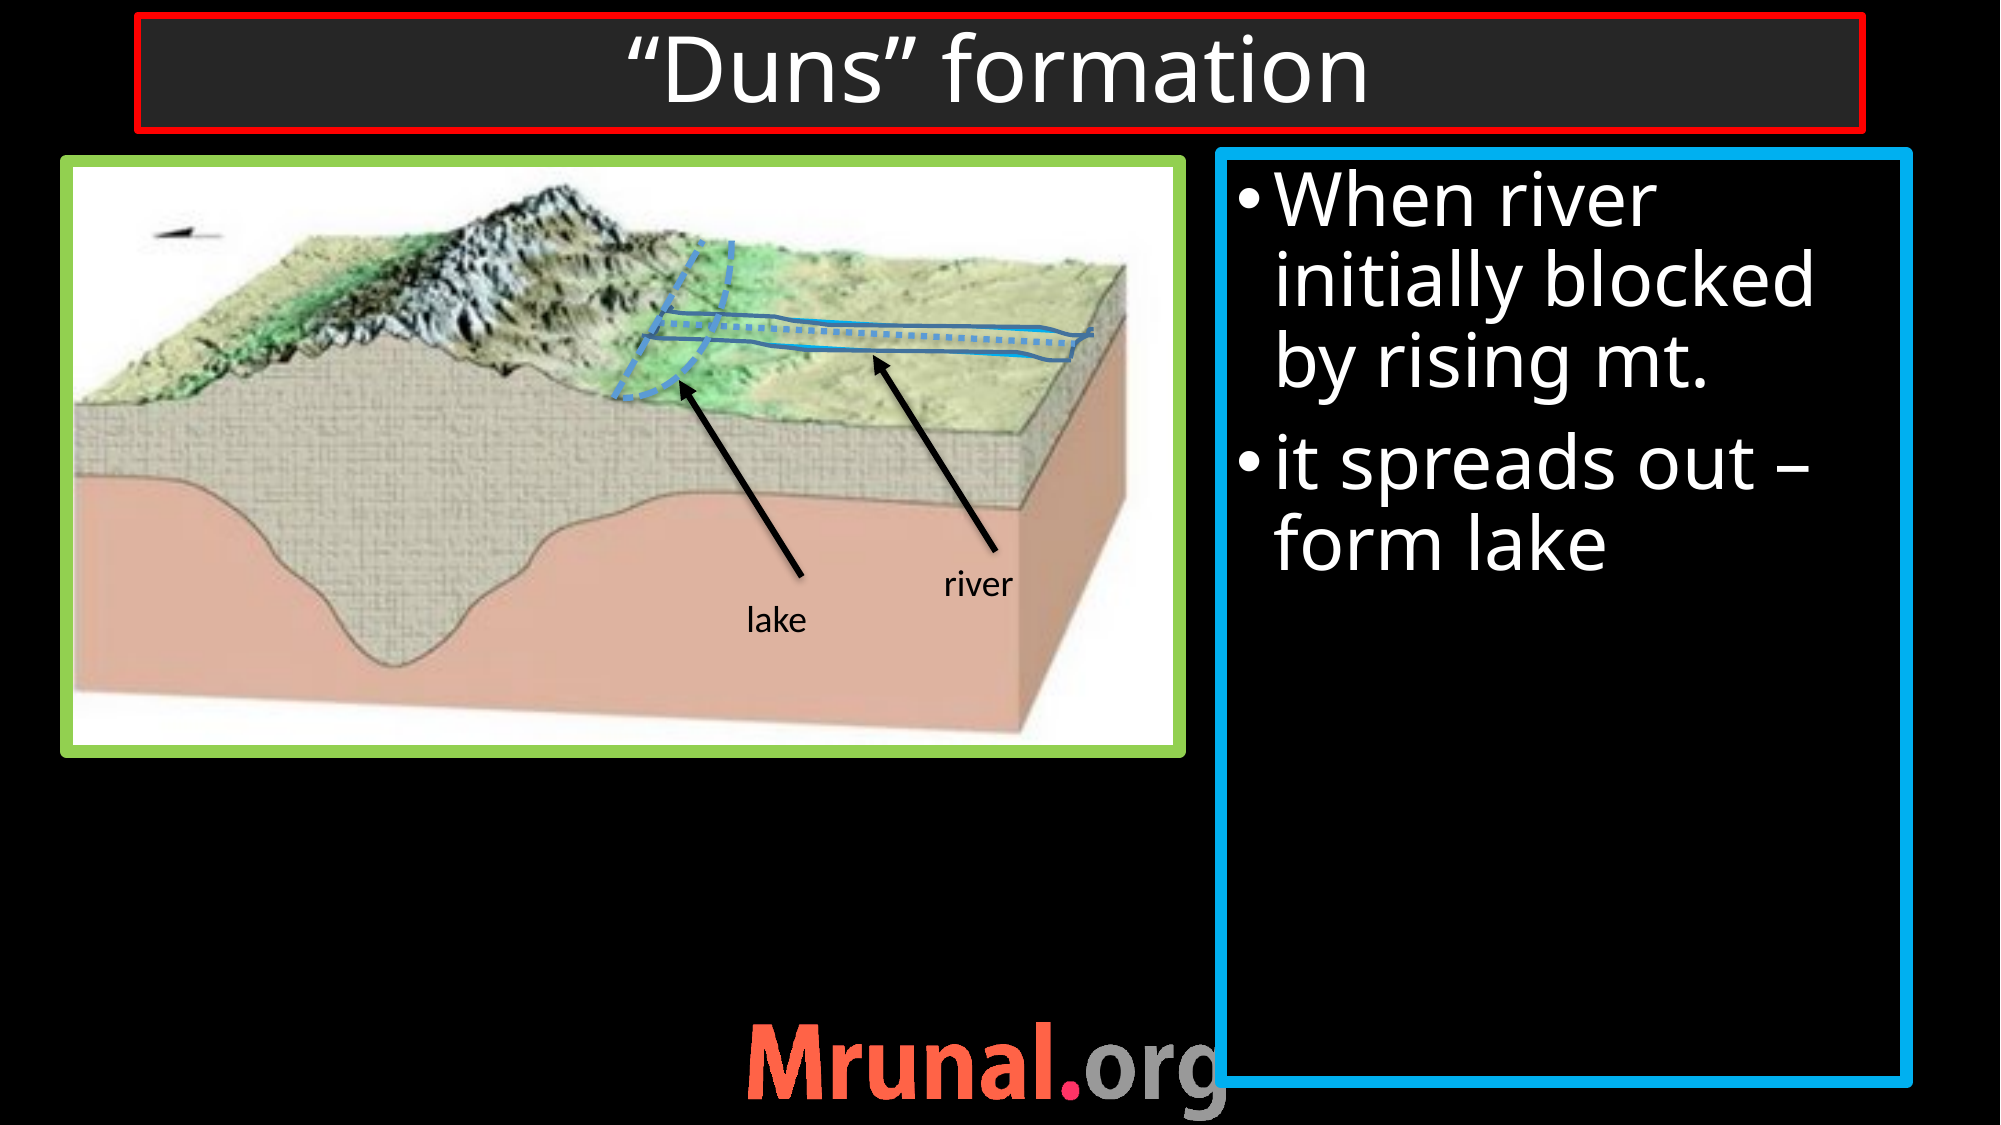

“Duns” formation
# When river initially blocked by rising mt.
it spreads out –form lake
river
lake